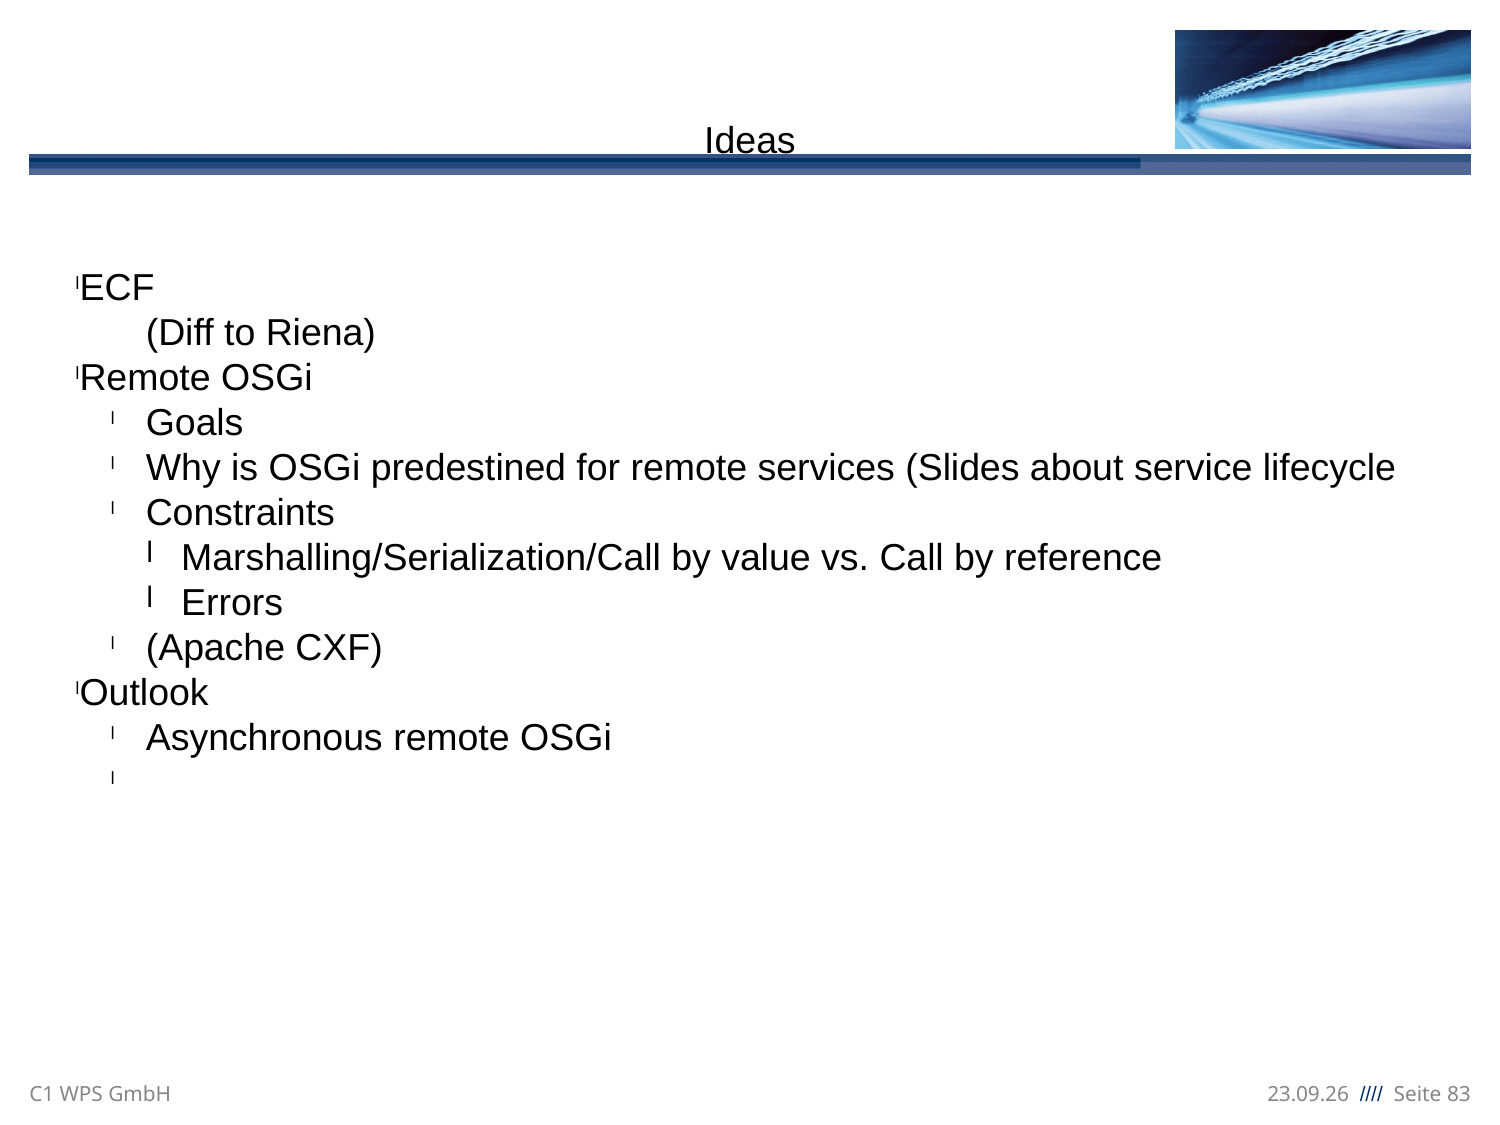

Ideas
ECF
(Diff to Riena)
Remote OSGi
Goals
Why is OSGi predestined for remote services (Slides about service lifecycle
Constraints
Marshalling/Serialization/Call by value vs. Call by reference
Errors
(Apache CXF)
Outlook
Asynchronous remote OSGi